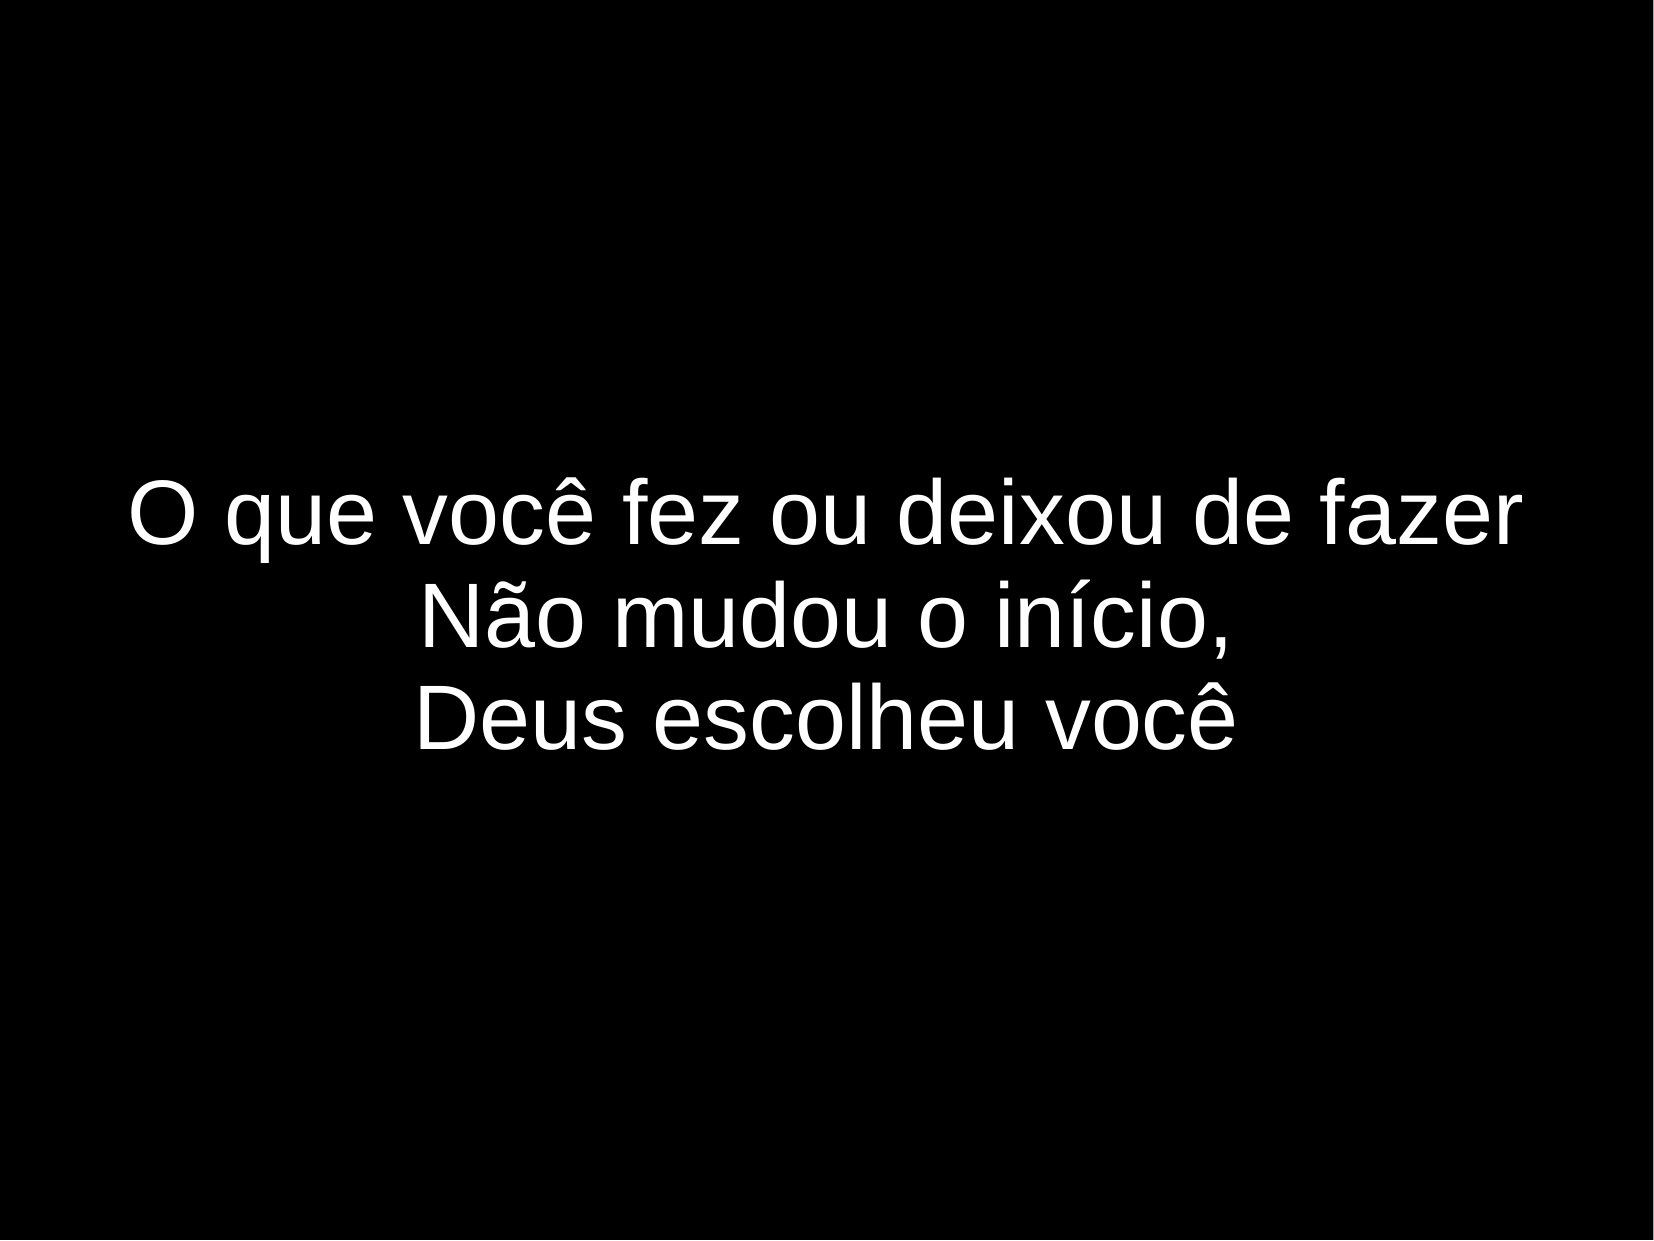

# O que você fez ou deixou de fazer
Não mudou o início,
Deus escolheu você